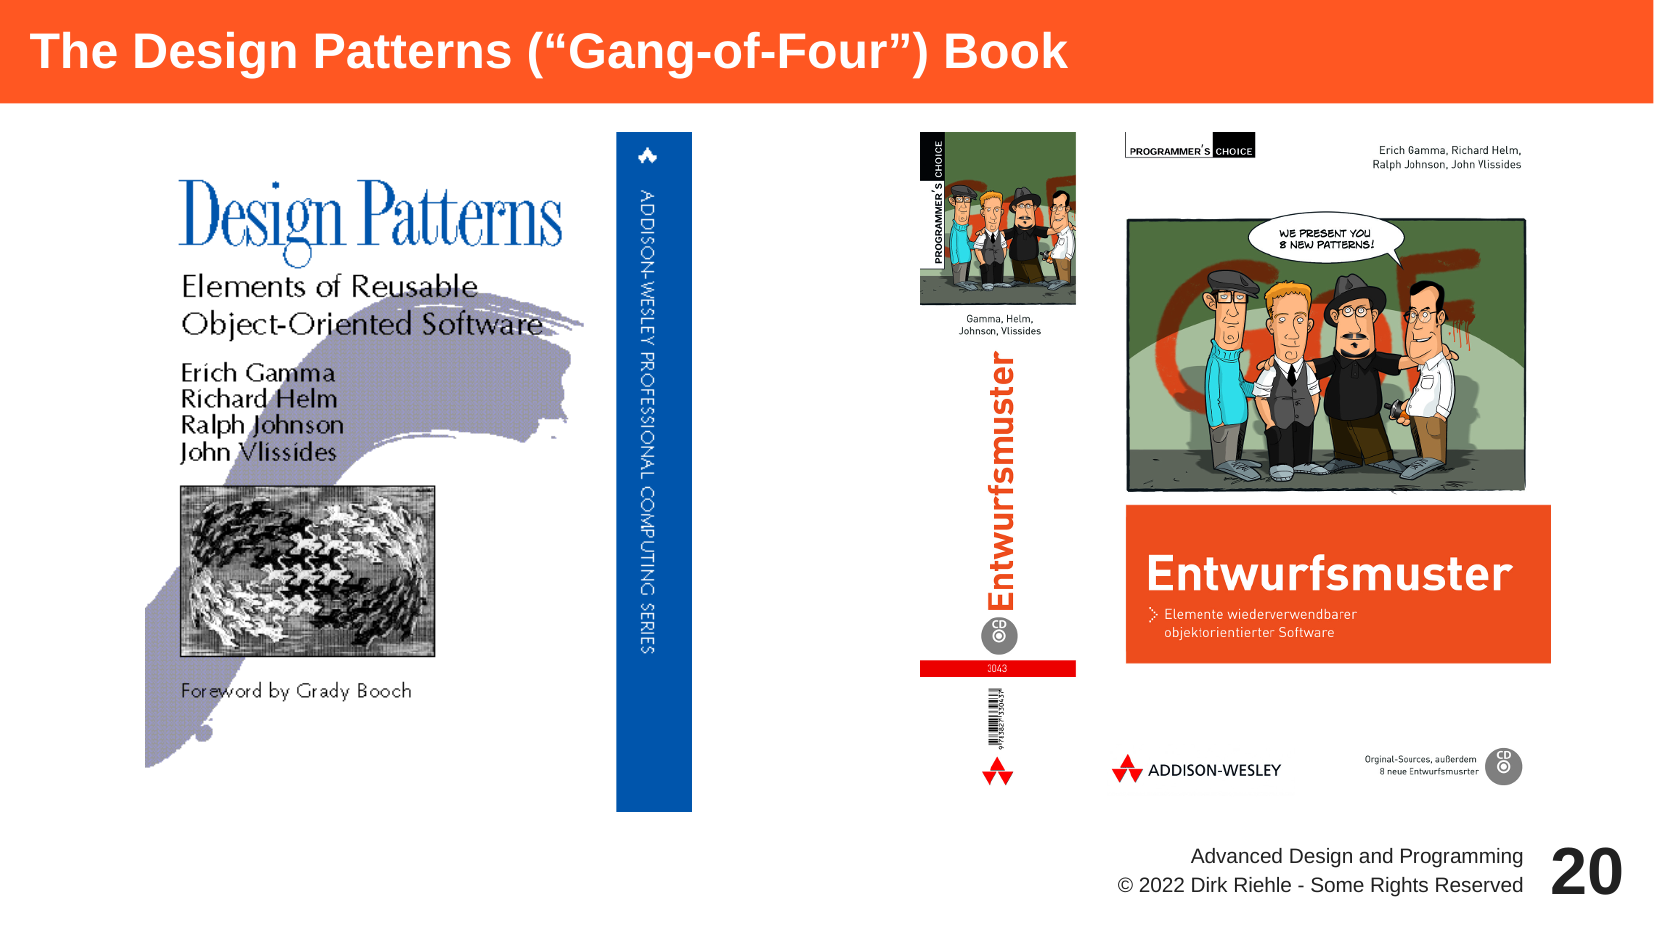

# The Design Patterns (“Gang-of-Four”) Book
Advanced Design and Programming
20
© 2022 Dirk Riehle - Some Rights Reserved